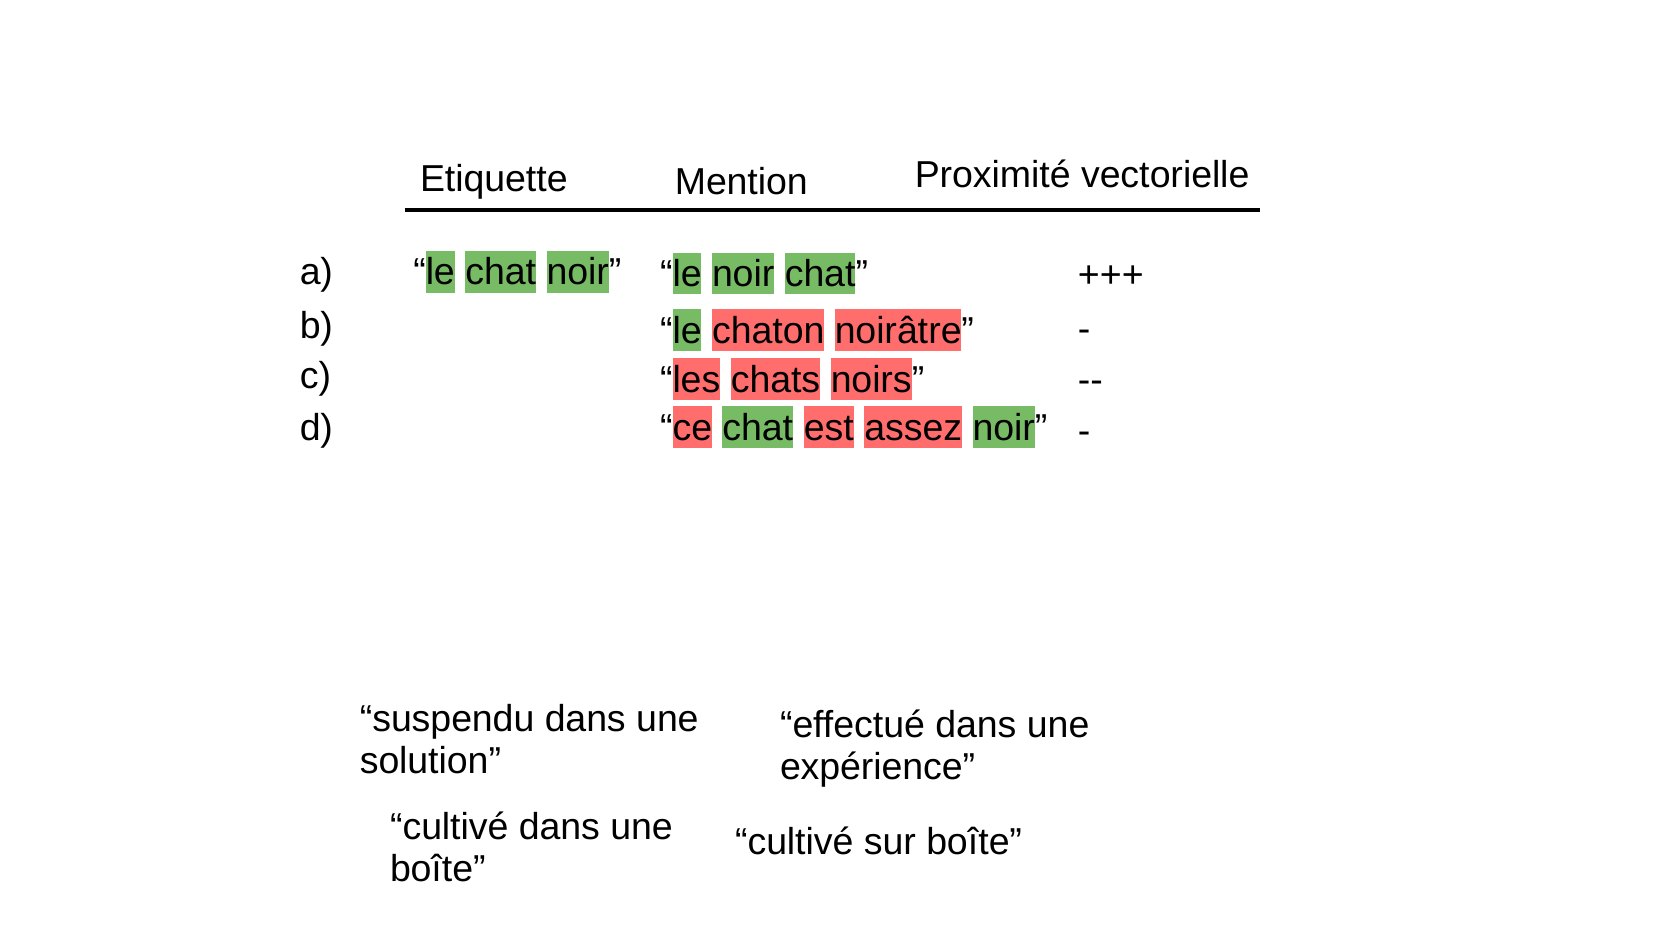

Proximité vectorielle
Etiquette
Mention
a)
“le chat noir”
“le noir chat”
+++
b)
-
“le chaton noirâtre”
c)
“les chats noirs”
--
“ce chat est assez noir”
d)
-
“suspendu dans une solution”
“effectué dans une expérience”
“cultivé dans une boîte”
“cultivé sur boîte”